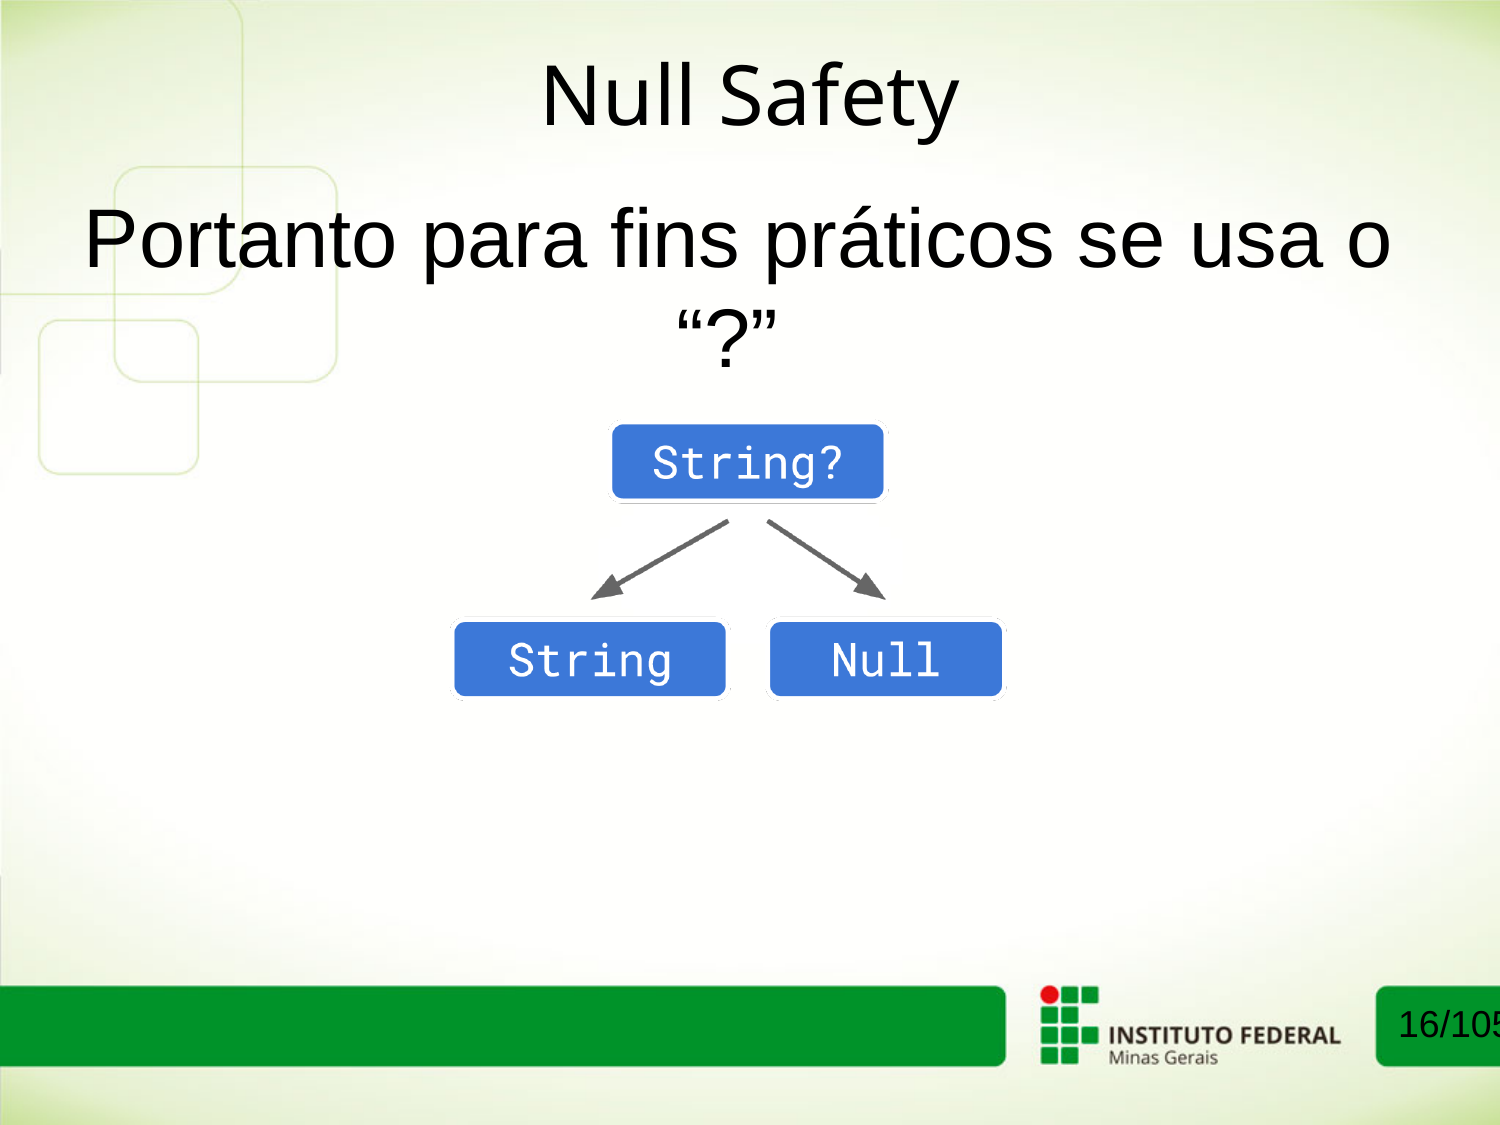

Null Safety
Portanto para fins práticos se usa o “?”